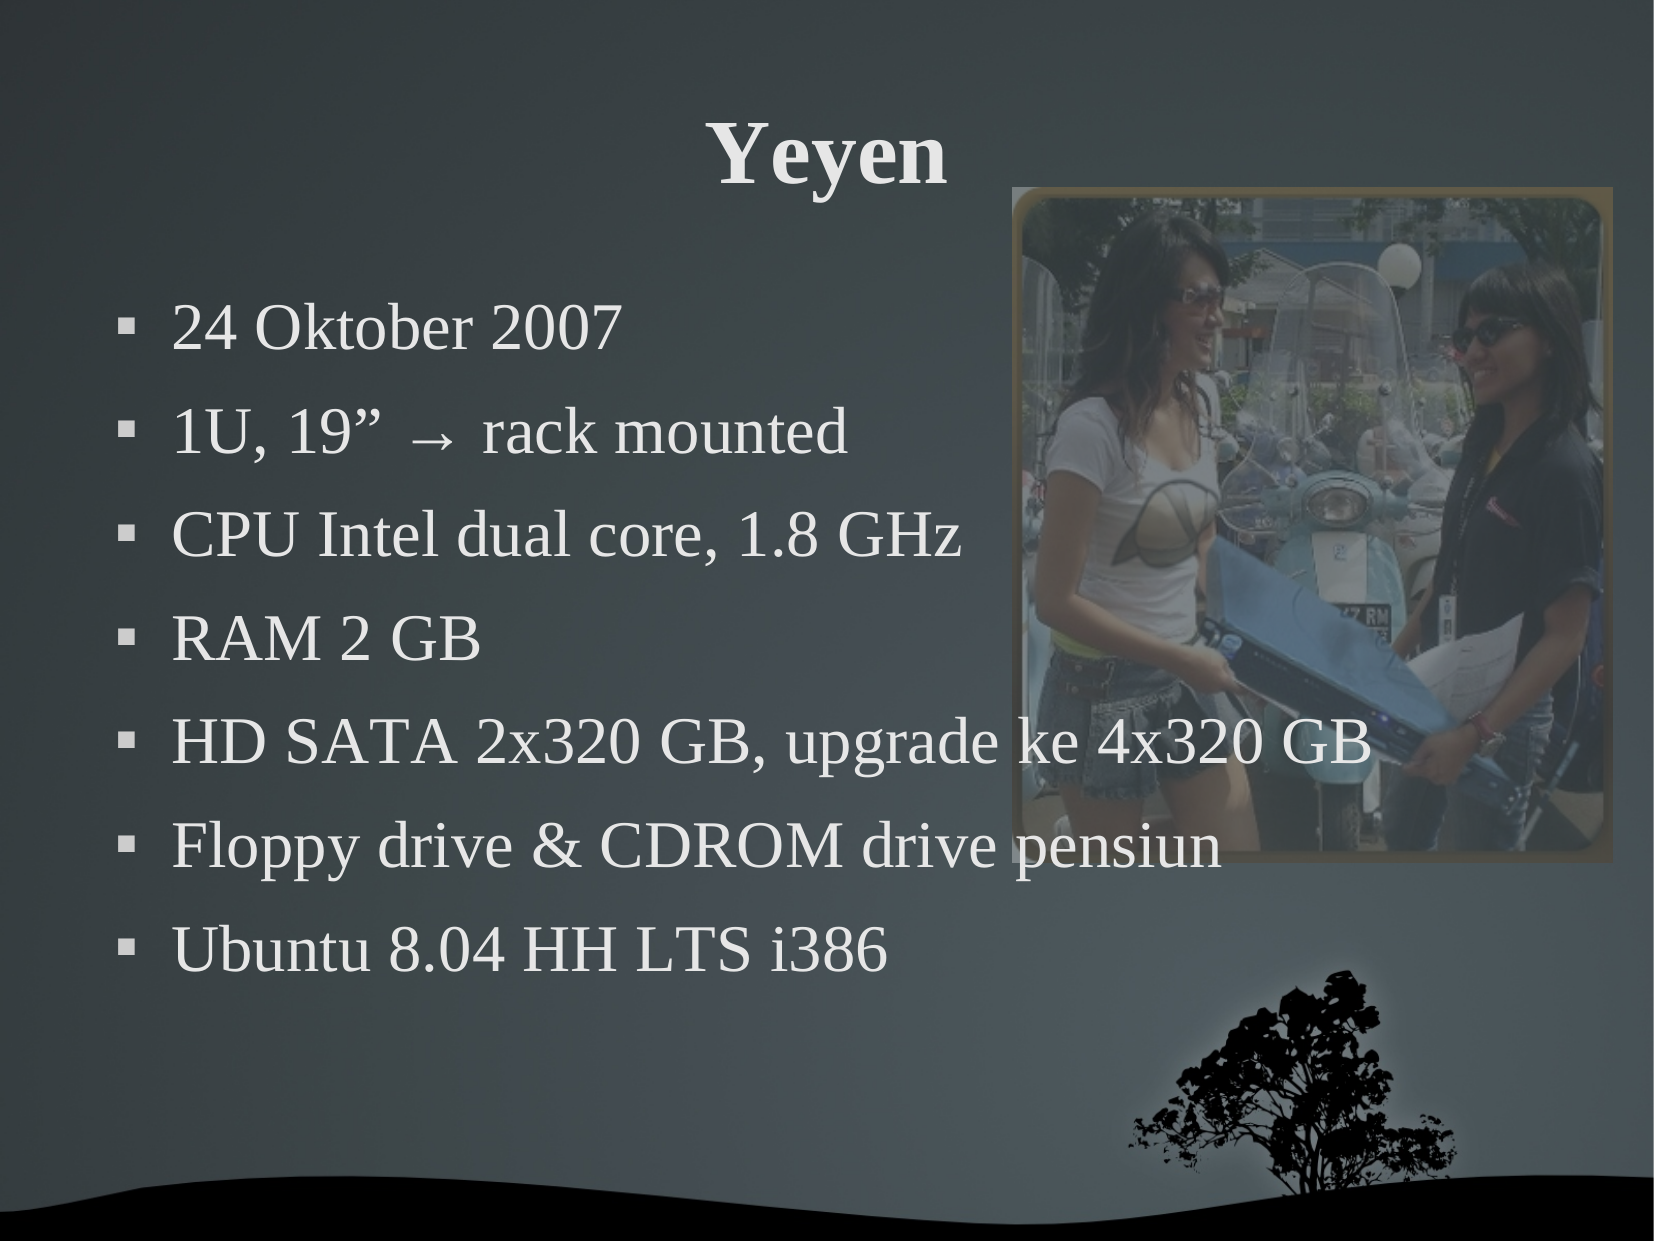

# Yeyen
24 Oktober 2007
1U, 19” → rack mounted
CPU Intel dual core, 1.8 GHz
RAM 2 GB
HD SATA 2x320 GB, upgrade ke 4x320 GB
Floppy drive & CDROM drive pensiun
Ubuntu 8.04 HH LTS i386